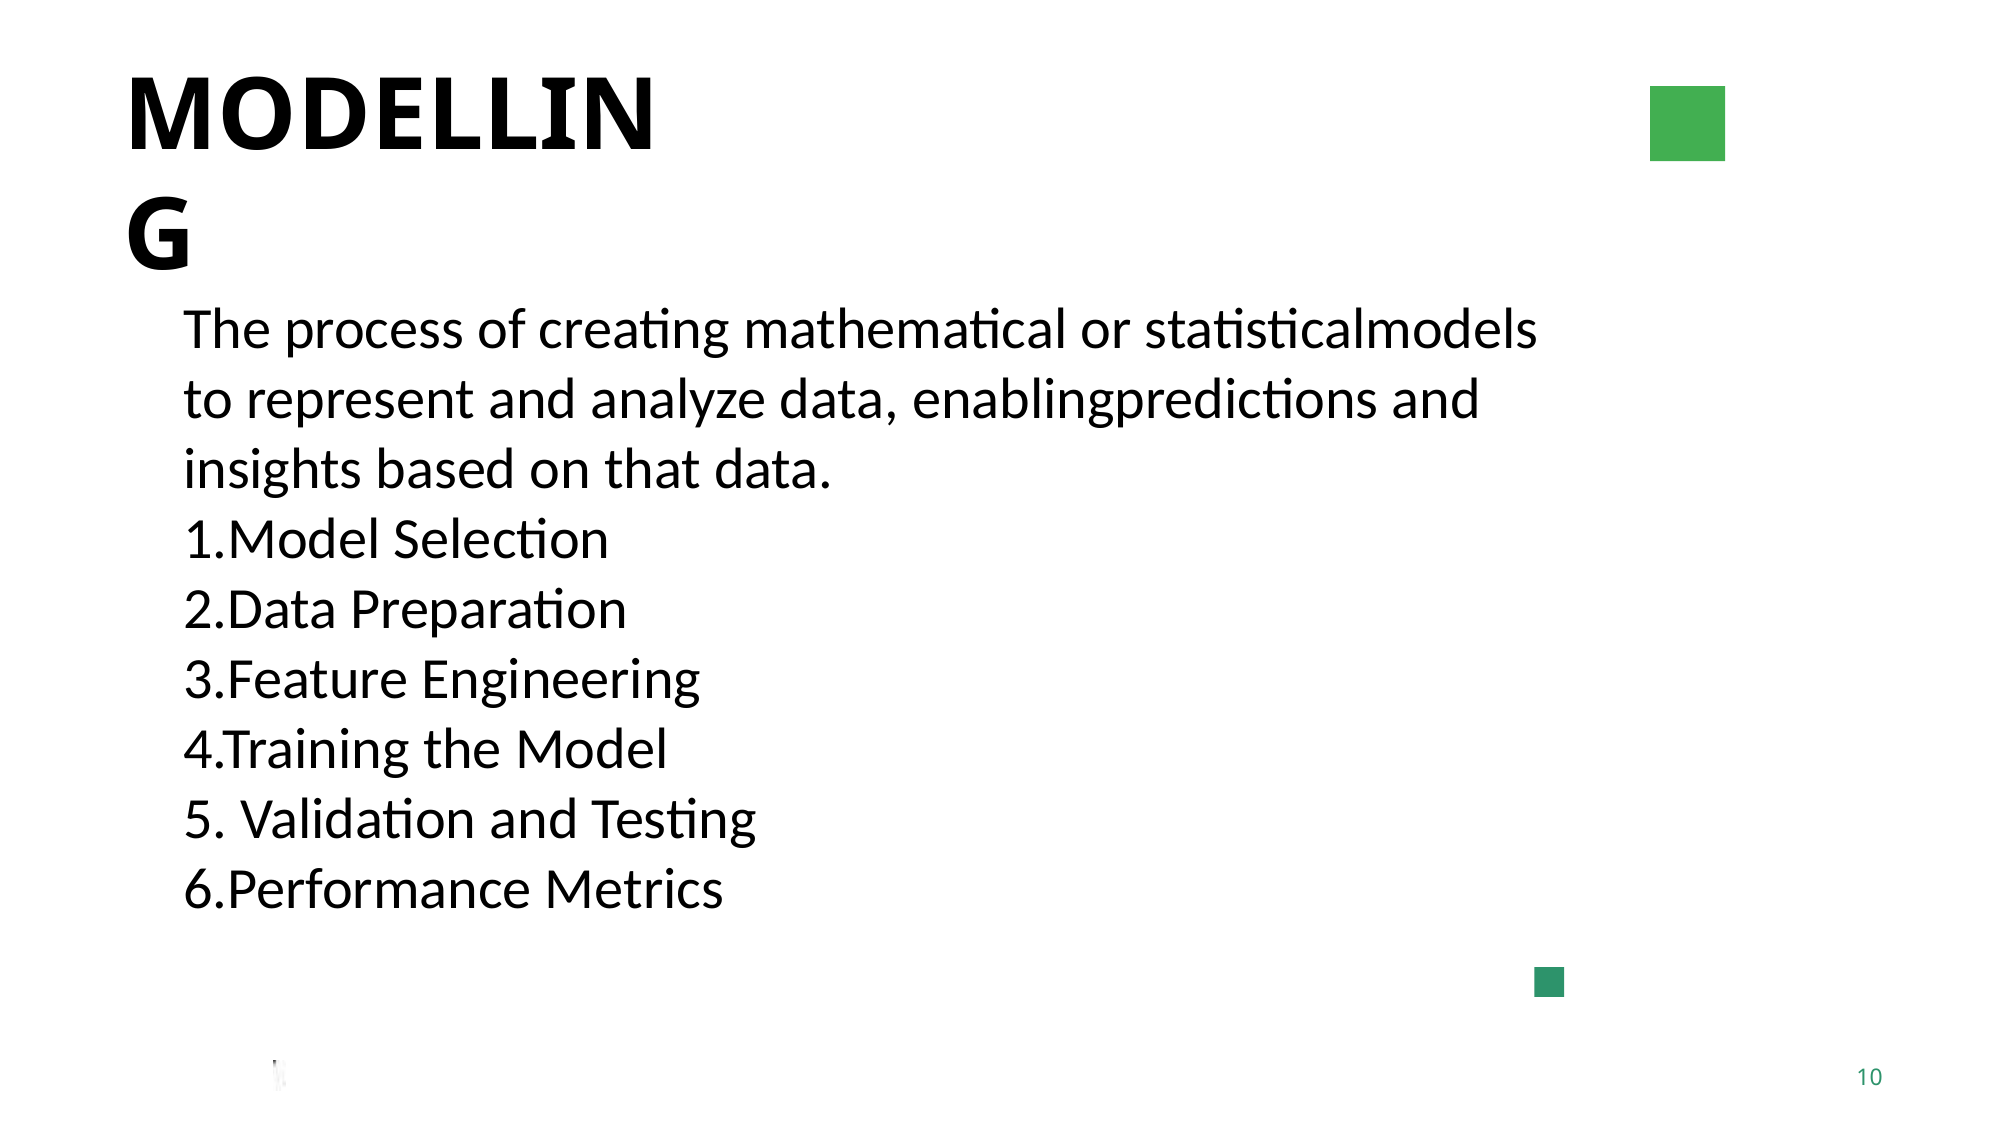

MODELLING
The process of creating mathematical or statisticalmodels to represent and analyze data, enablingpredictions and insights based on that data.
1.Model Selection
2.Data Preparation
3.Feature Engineering
4.Training the Model
5. Validation and Testing
6.Performance Metrics